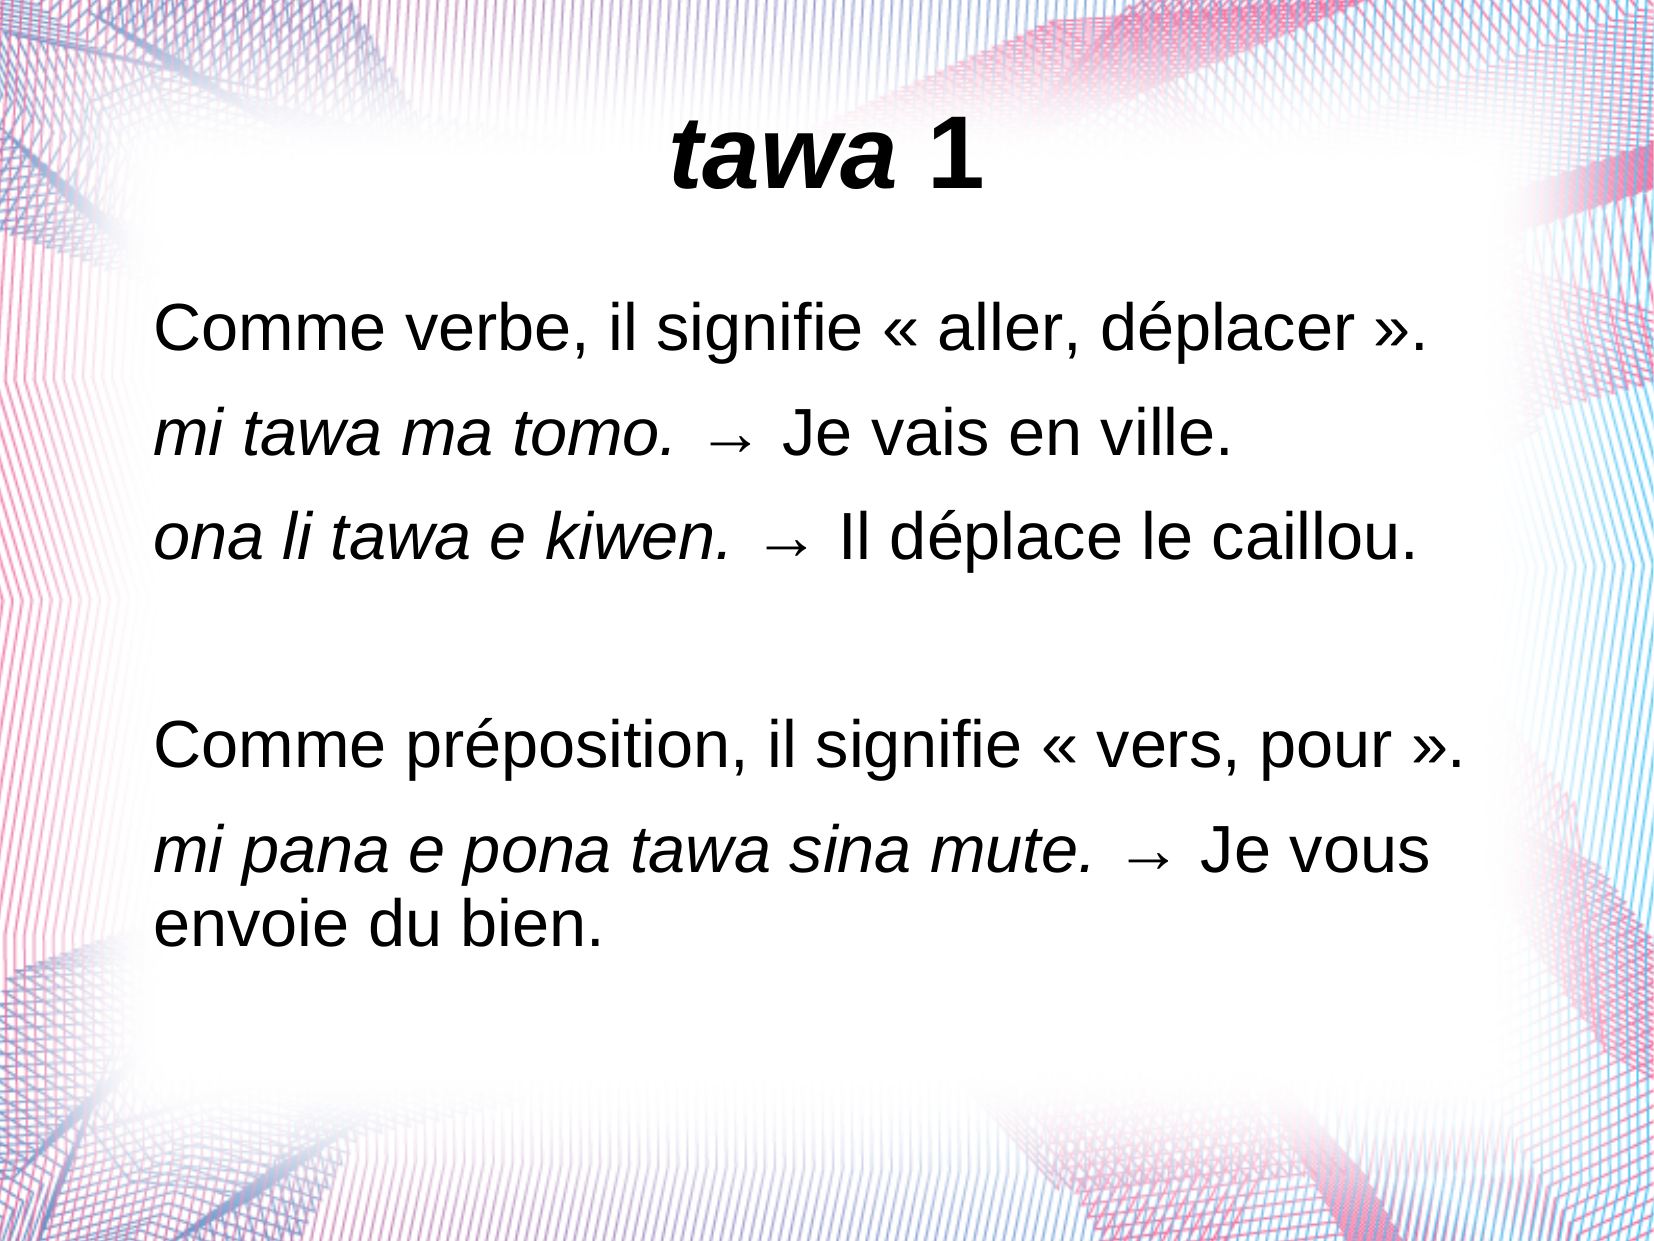

# tawa 1
Comme verbe, il signifie « aller, déplacer ».
mi tawa ma tomo. → Je vais en ville.
ona li tawa e kiwen. → Il déplace le caillou.
Comme préposition, il signifie « vers, pour ».
mi pana e pona tawa sina mute. → Je vous envoie du bien.